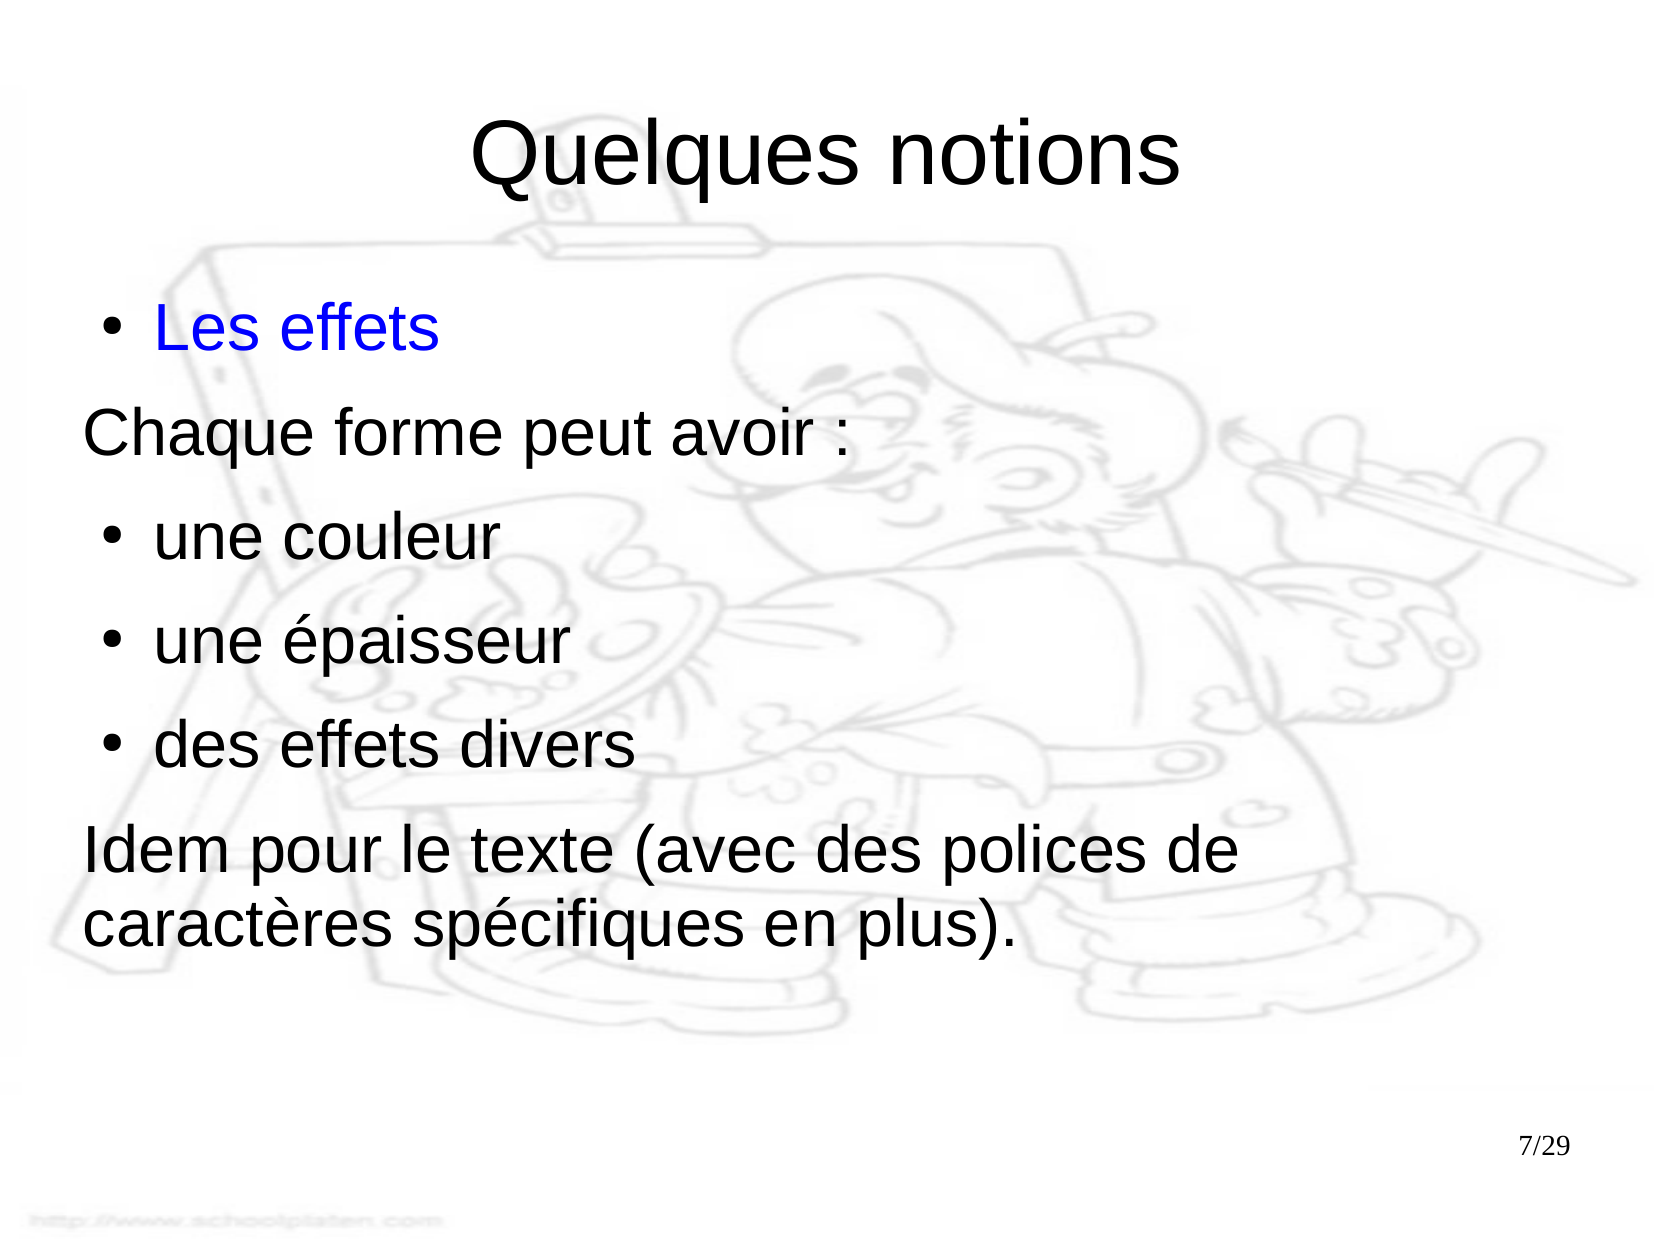

# Quelques notions
Les effets
Chaque forme peut avoir :
une couleur
une épaisseur
des effets divers
Idem pour le texte (avec des polices de caractères spécifiques en plus).
7